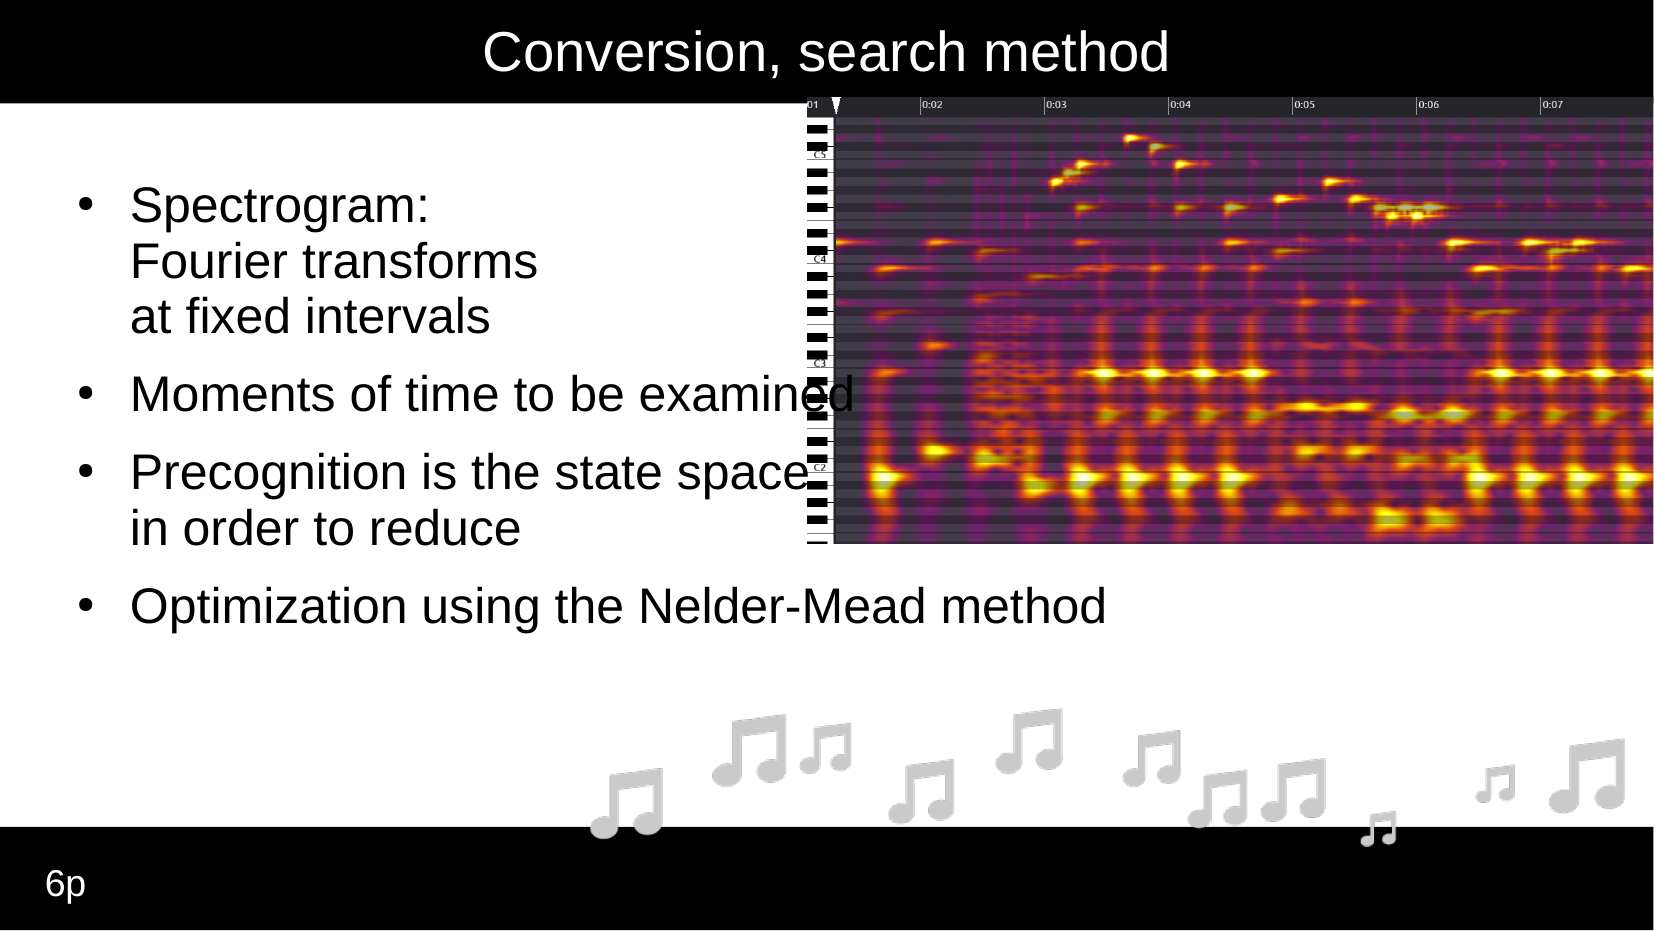

# Conversion, search method
Spectrogram:
Fourier transforms
at fixed intervals
Moments of time to be examined
Precognition is the state space
in order to reduce
Optimization using the Nelder-Mead method
6p